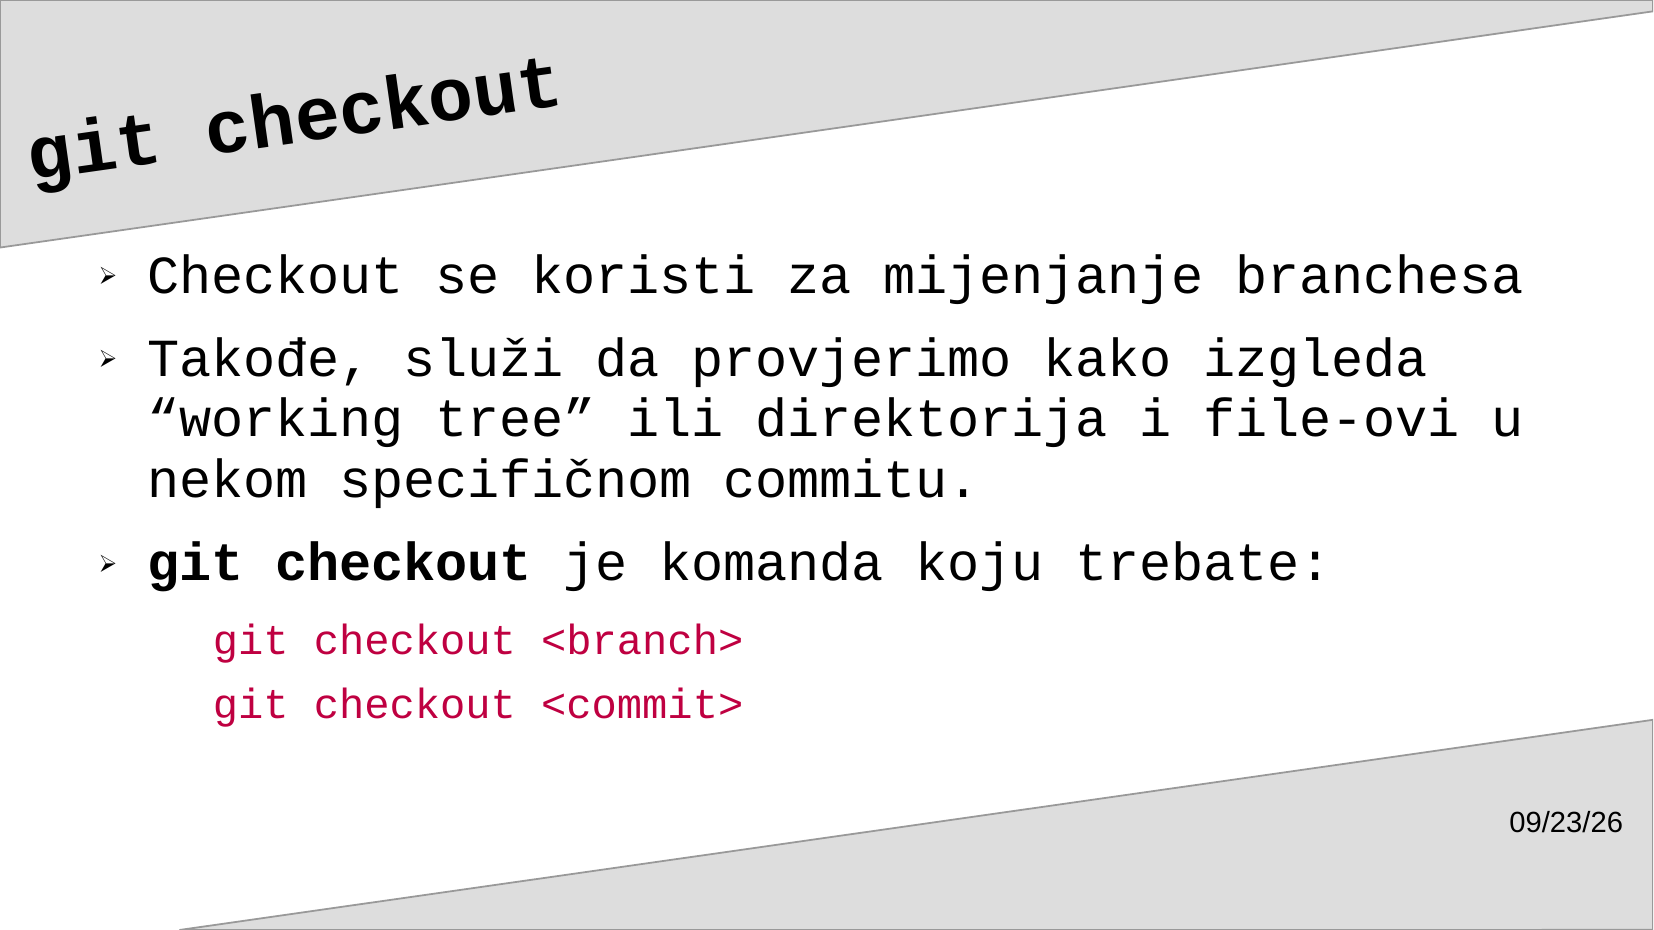

# git checkout
Checkout se koristi za mijenjanje branchesa
Takođe, služi da provjerimo kako izgleda “working tree” ili direktorija i file-ovi u nekom specifičnom commitu.
git checkout je komanda koju trebate:
git checkout <branch>
git checkout <commit>
71